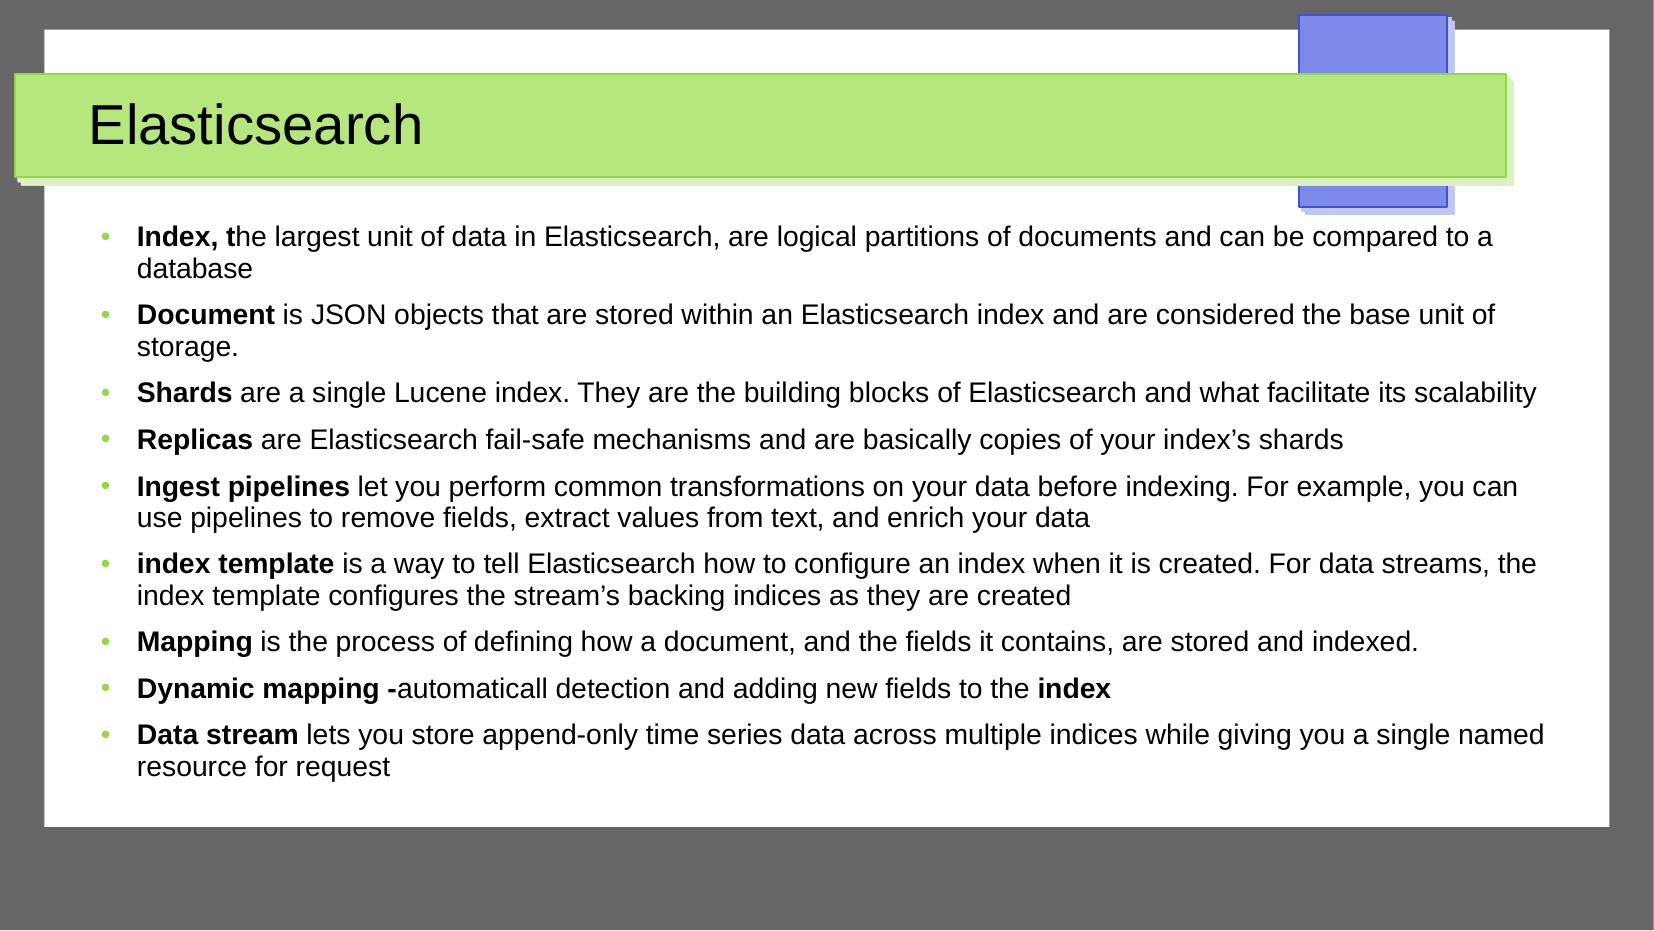

# Elasticsearch
Index, the largest unit of data in Elasticsearch, are logical partitions of documents and can be compared to a database
Document is JSON objects that are stored within an Elasticsearch index and are considered the base unit of storage.
Shards are a single Lucene index. They are the building blocks of Elasticsearch and what facilitate its scalability
Replicas are Elasticsearch fail-safe mechanisms and are basically copies of your index’s shards
Ingest pipelines let you perform common transformations on your data before indexing. For example, you can use pipelines to remove fields, extract values from text, and enrich your data
index template is a way to tell Elasticsearch how to configure an index when it is created. For data streams, the index template configures the stream’s backing indices as they are created
Mapping is the process of defining how a document, and the fields it contains, are stored and indexed.
Dynamic mapping -automaticall detection and adding new fields to the index
Data stream lets you store append-only time series data across multiple indices while giving you a single named resource for request